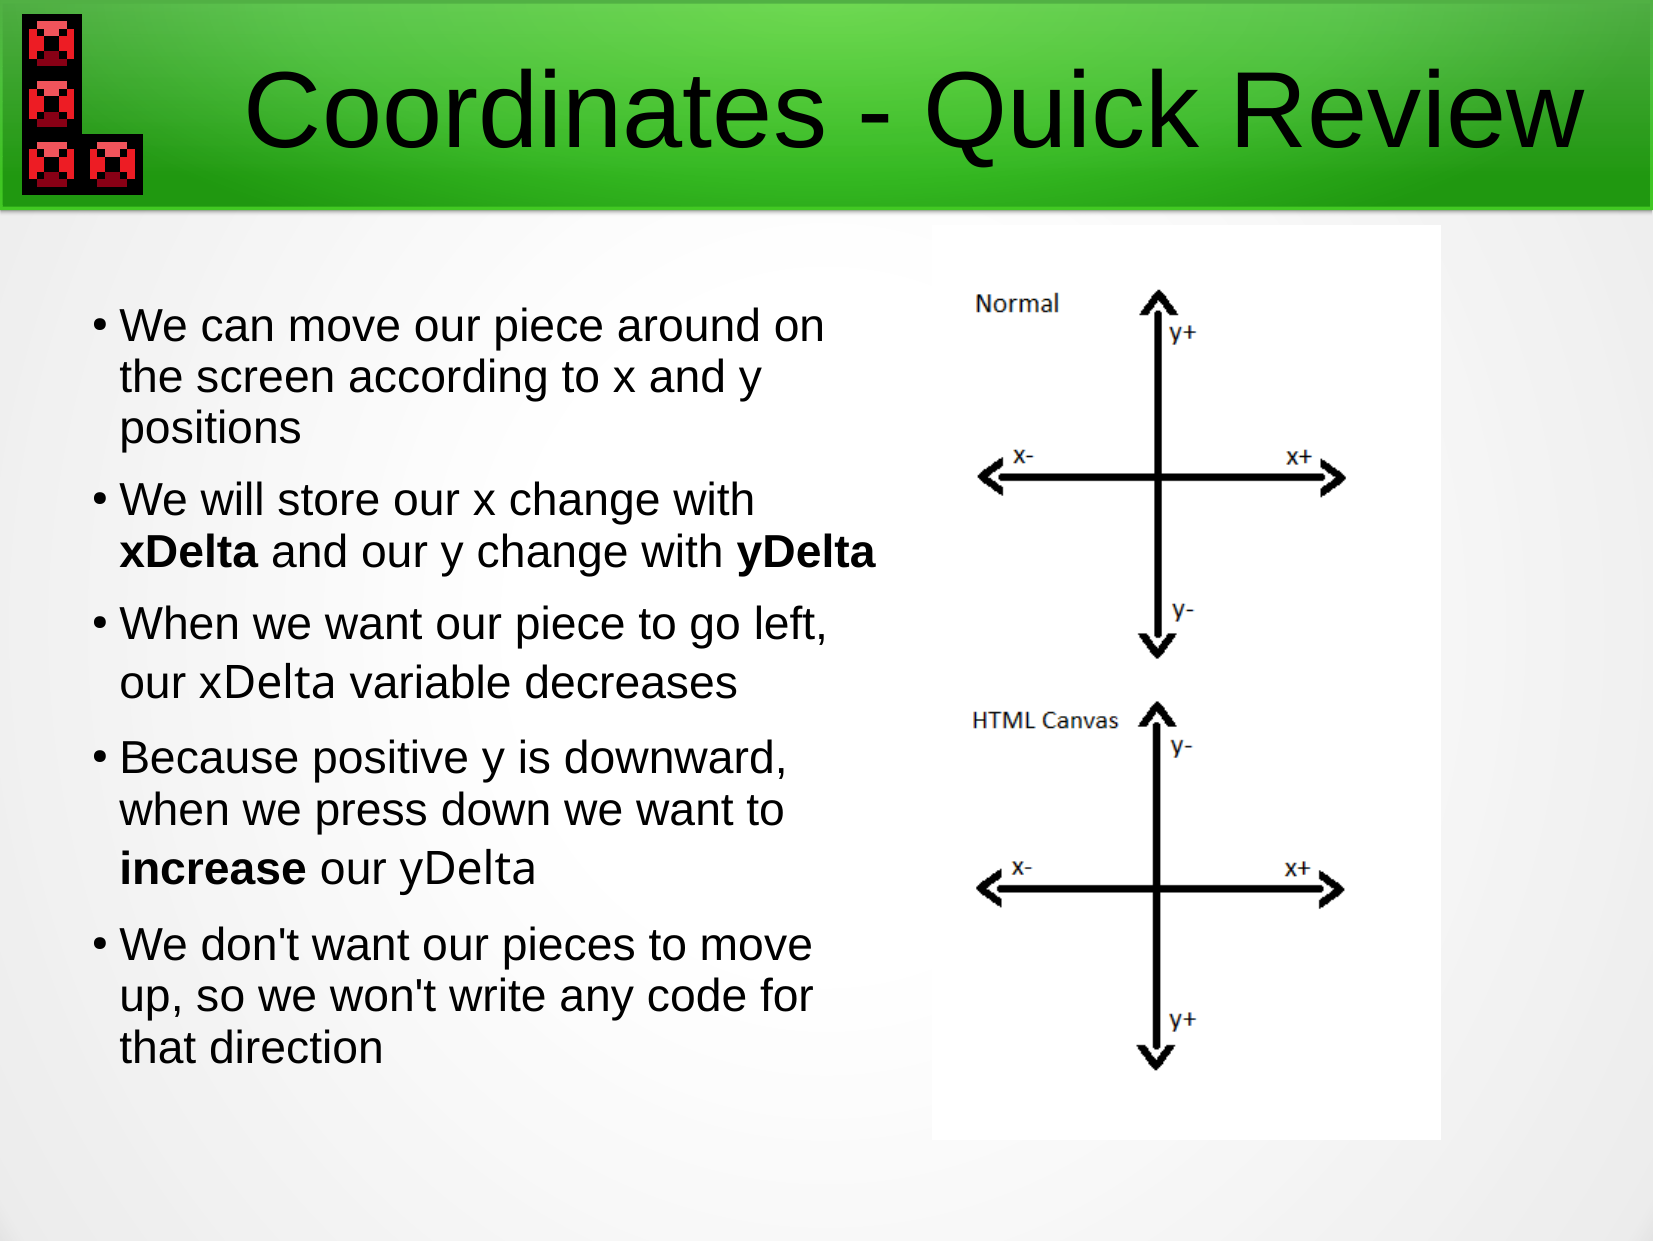

# Coordinates - Quick Review
We can move our piece around on the screen according to x and y positions
We will store our x change with xDelta and our y change with yDelta
When we want our piece to go left, our xDelta variable decreases
Because positive y is downward, when we press down we want to increase our yDelta
We don't want our pieces to move up, so we won't write any code for that direction